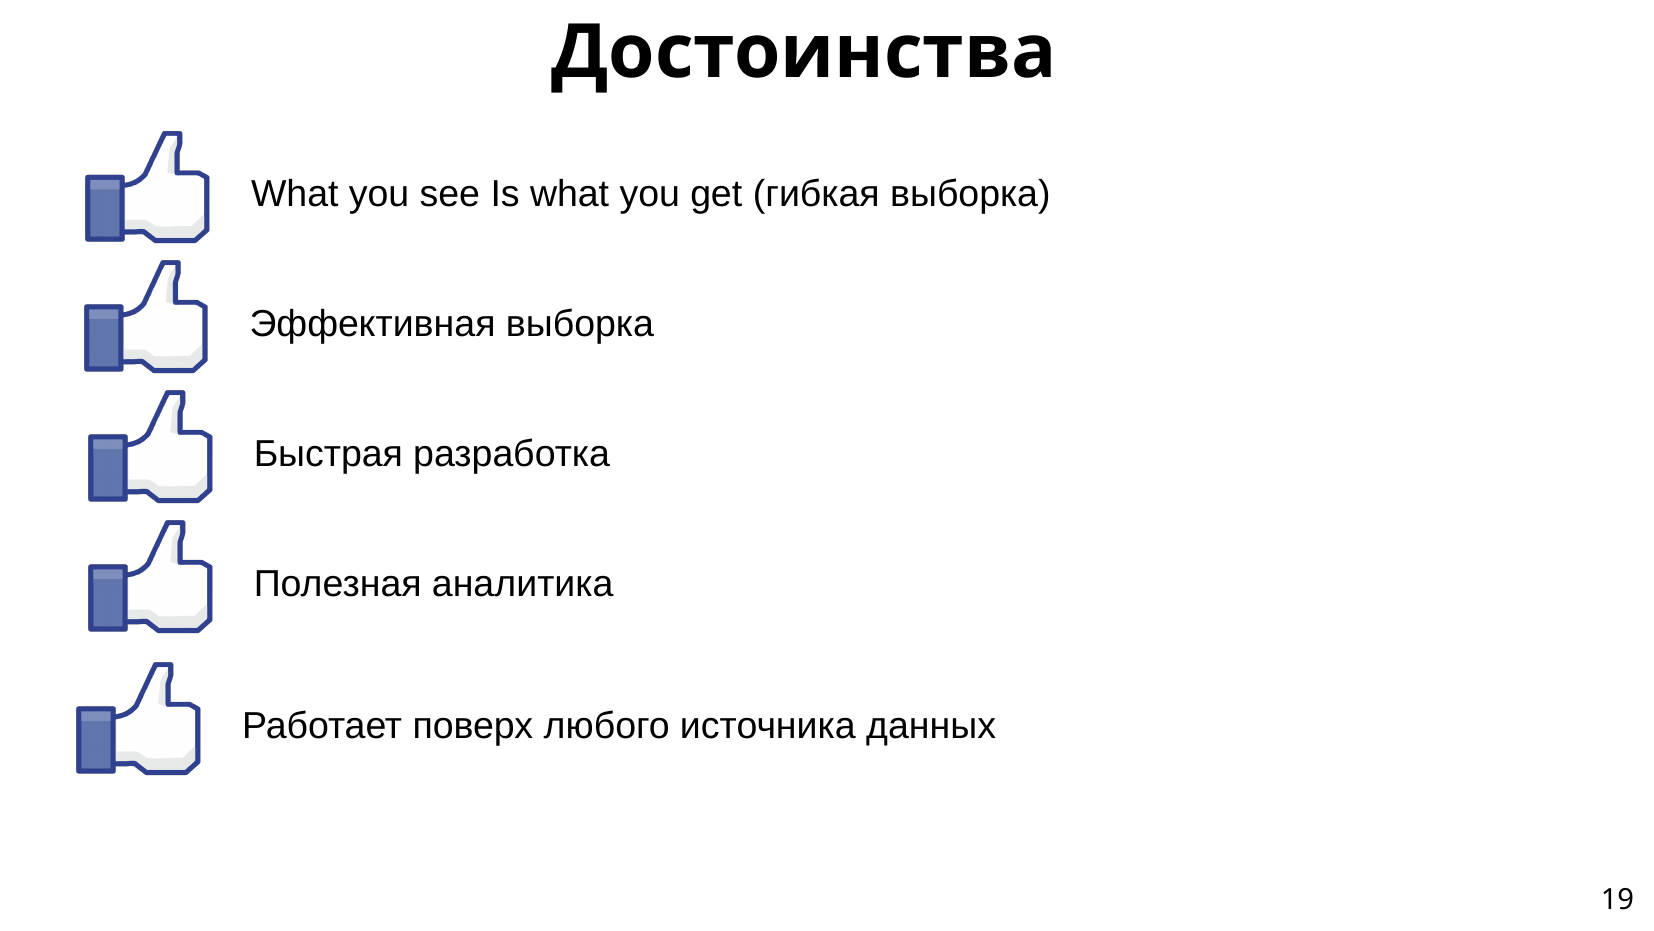

# Достоинства
What you see Is what you get (гибкая выборка)
Эффективная выборка
Быстрая разработка
Полезная аналитика
Работает поверх любого источника данных